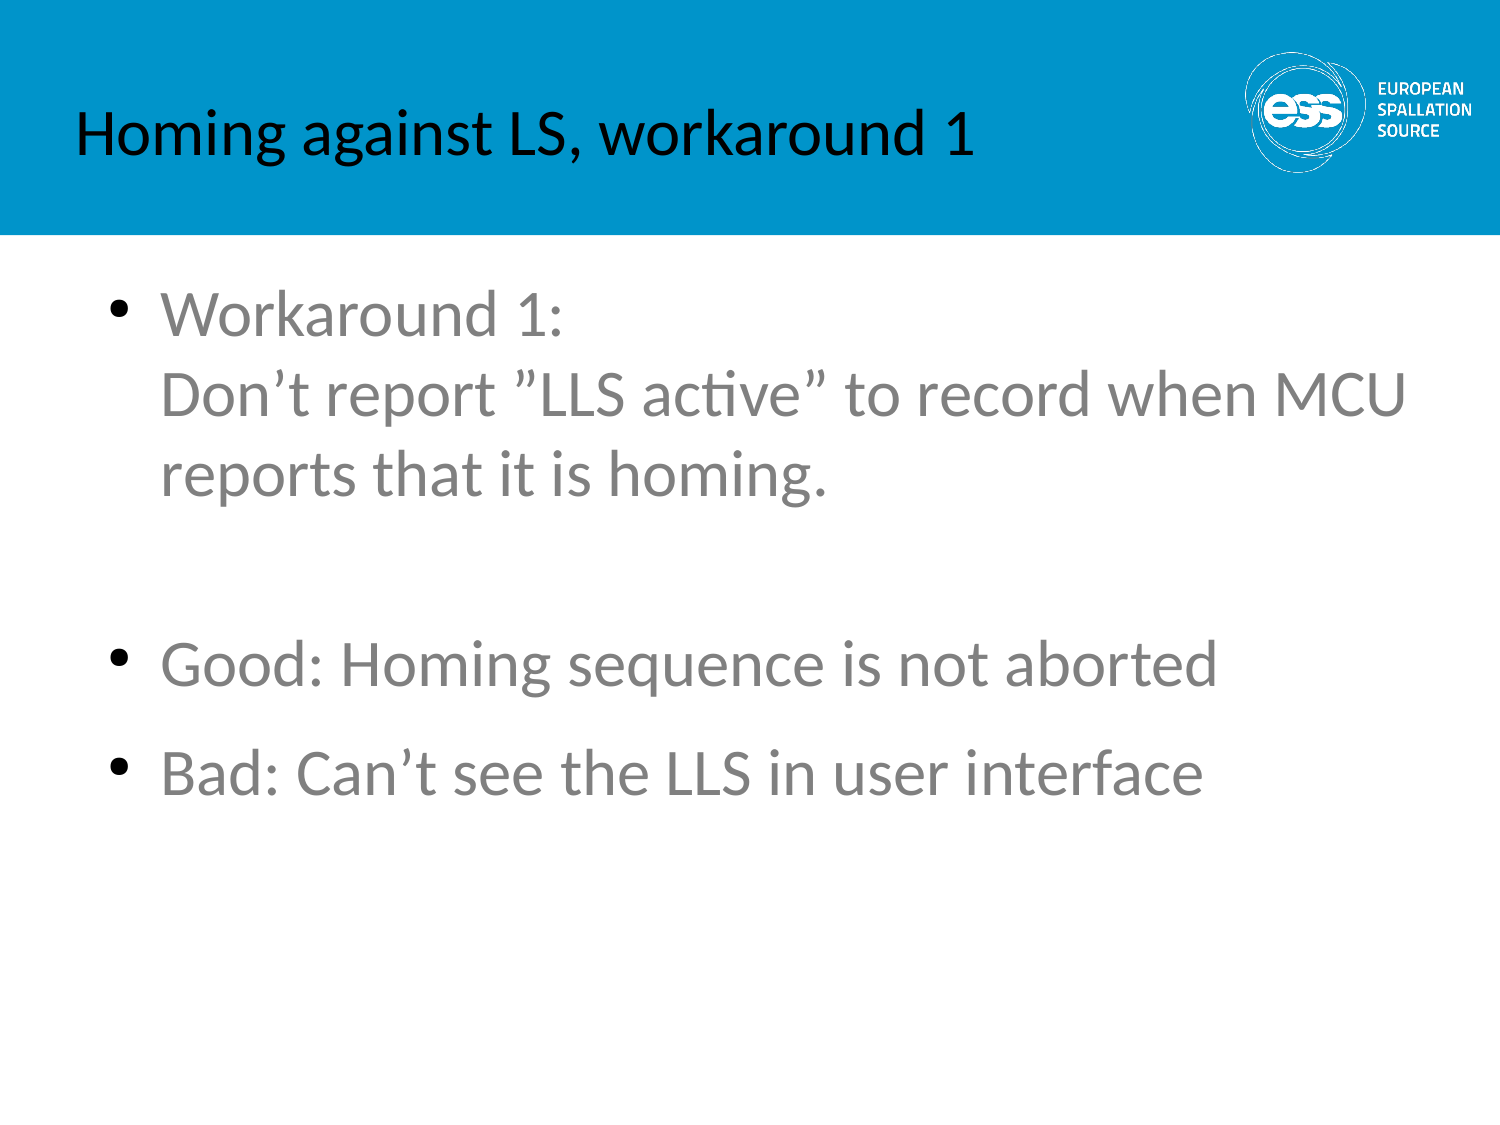

# Homing against LS, workaround 1
Workaround 1:
Don’t report ”LLS active” to record when MCU reports that it is homing.
Good: Homing sequence is not aborted
Bad: Can’t see the LLS in user interface